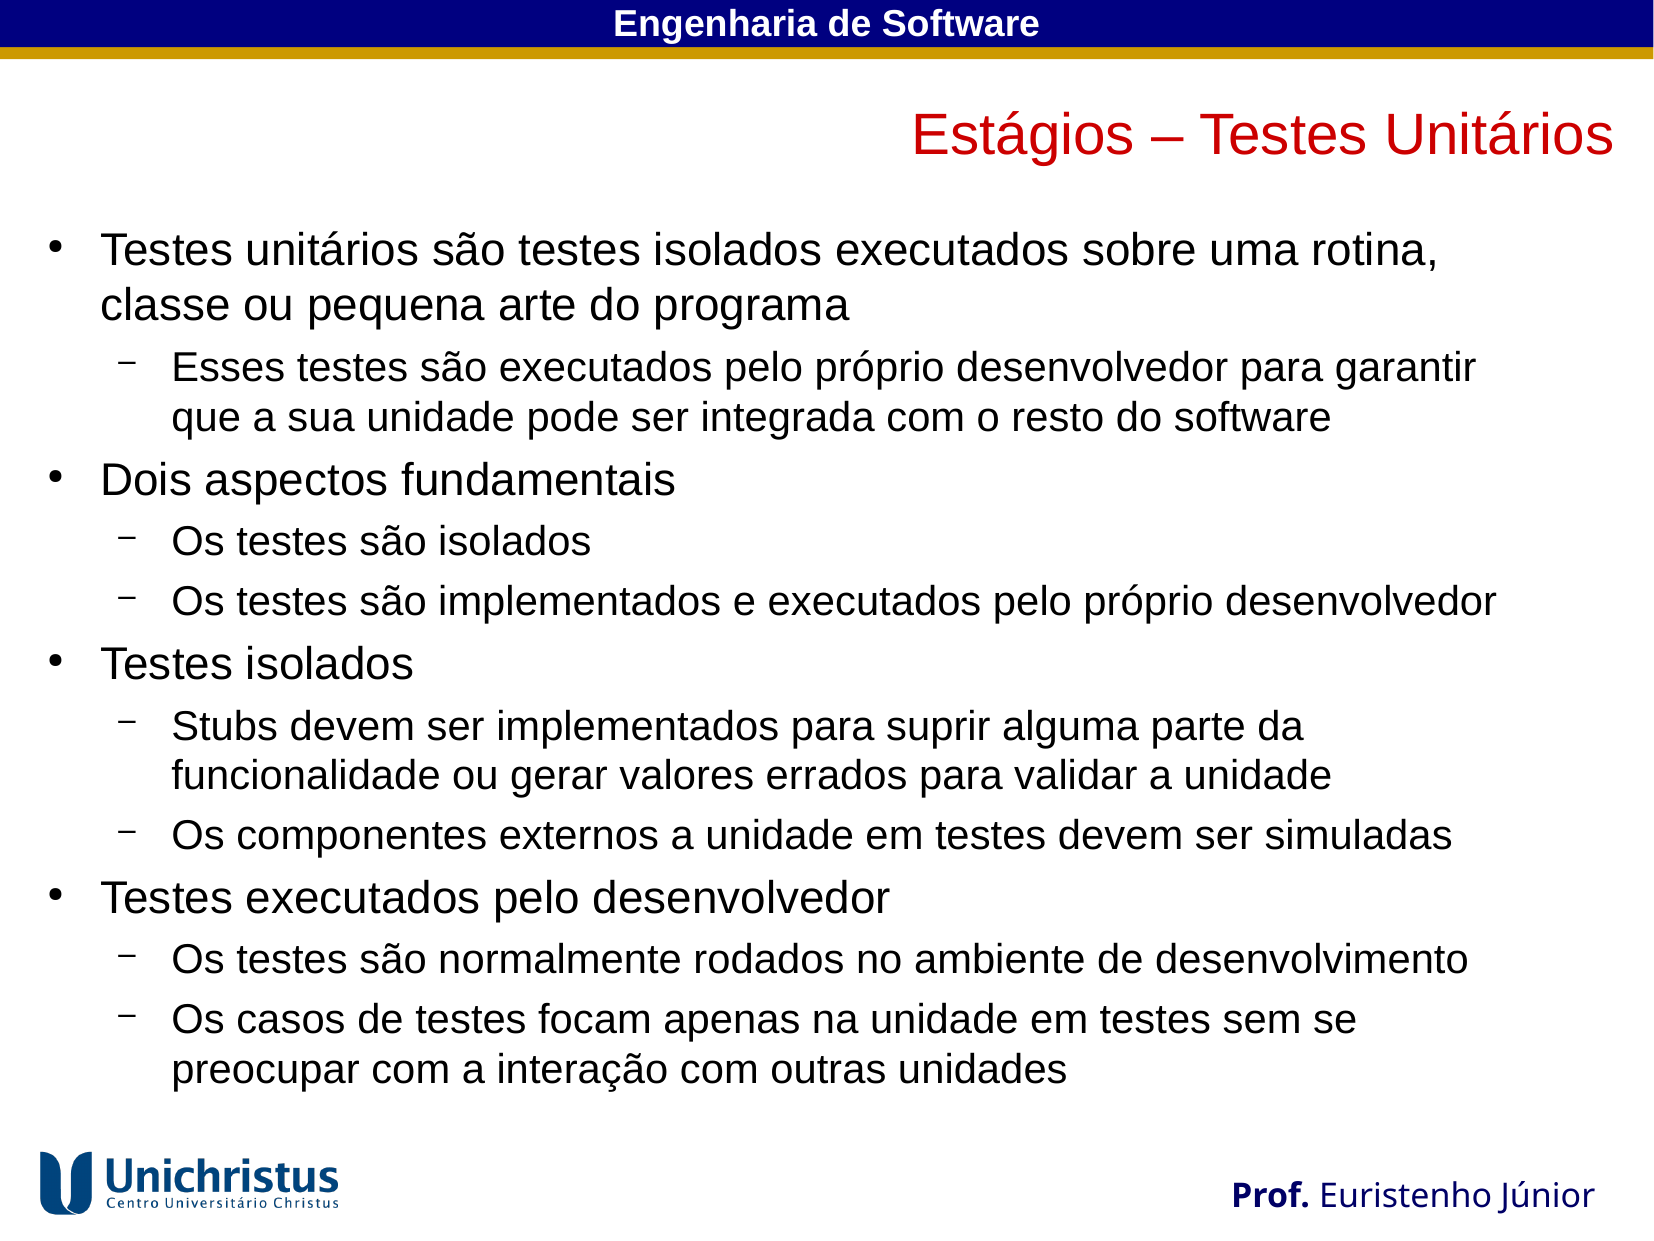

Engenharia de Software
Estágios – Testes Unitários
# Testes unitários são testes isolados executados sobre uma rotina, classe ou pequena arte do programa
Esses testes são executados pelo próprio desenvolvedor para garantir que a sua unidade pode ser integrada com o resto do software
Dois aspectos fundamentais
Os testes são isolados
Os testes são implementados e executados pelo próprio desenvolvedor
Testes isolados
Stubs devem ser implementados para suprir alguma parte da funcionalidade ou gerar valores errados para validar a unidade
Os componentes externos a unidade em testes devem ser simuladas
Testes executados pelo desenvolvedor
Os testes são normalmente rodados no ambiente de desenvolvimento
Os casos de testes focam apenas na unidade em testes sem se preocupar com a interação com outras unidades
Prof. Euristenho Júnior